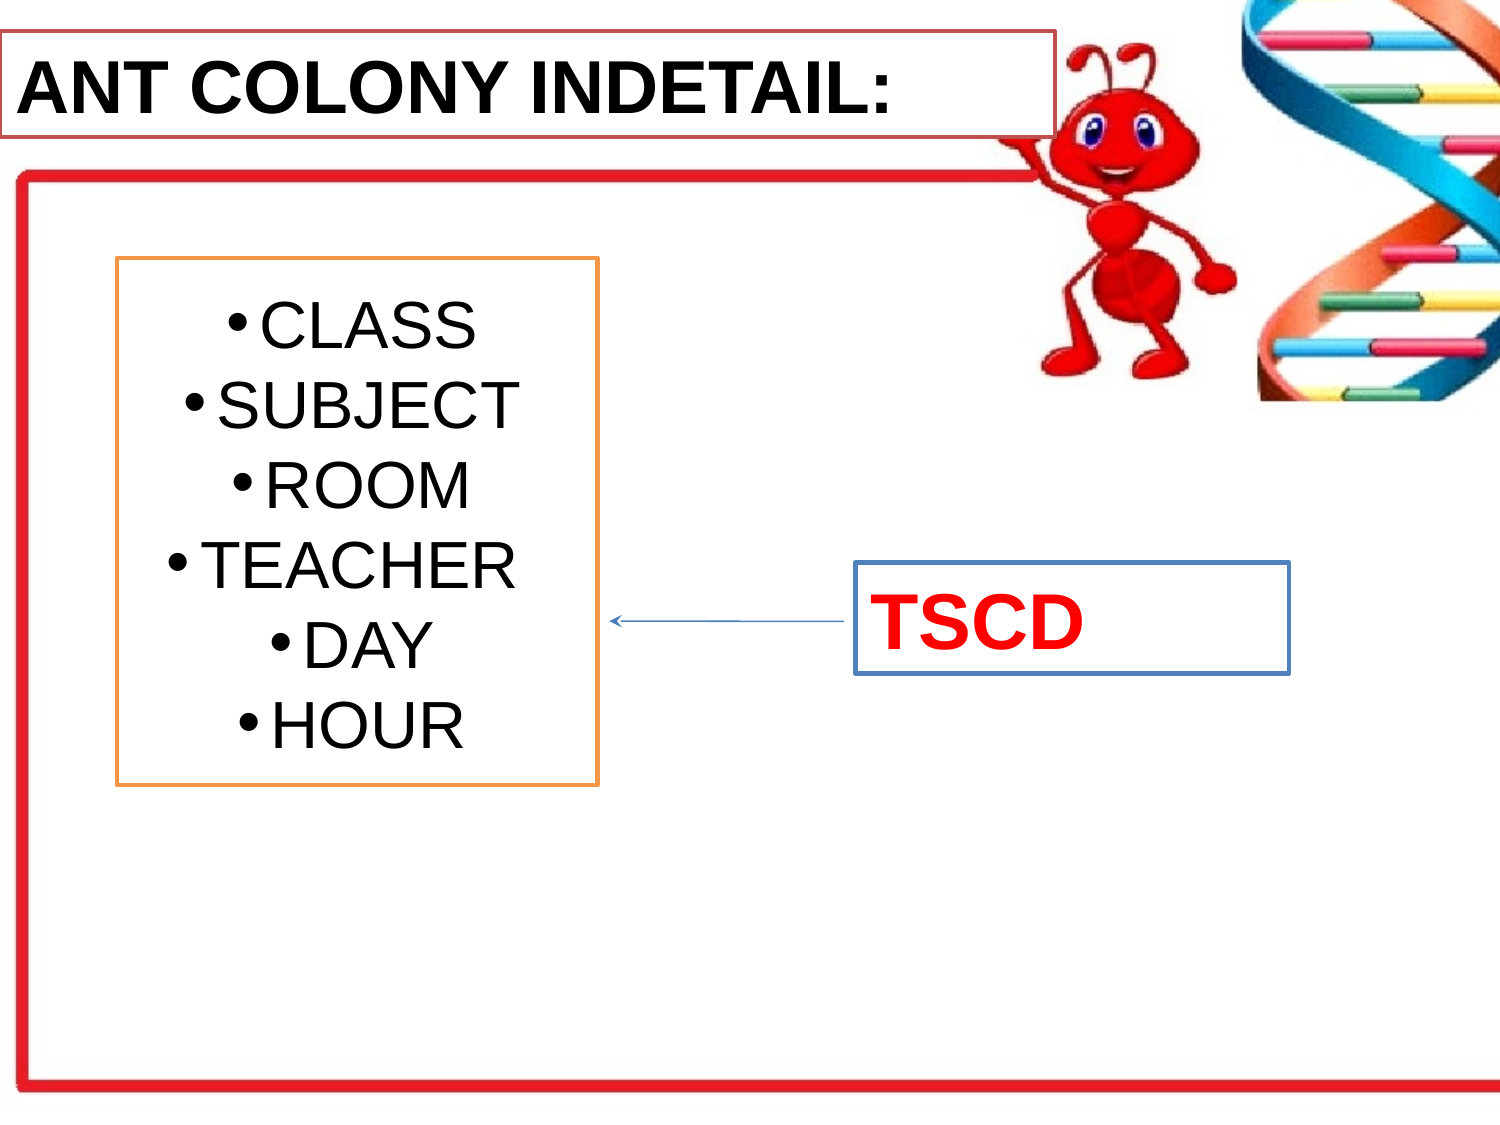

ANT COLONY INDETAIL:
CLASS
SUBJECT
ROOM
TEACHER
DAY
HOUR
#
TSCD